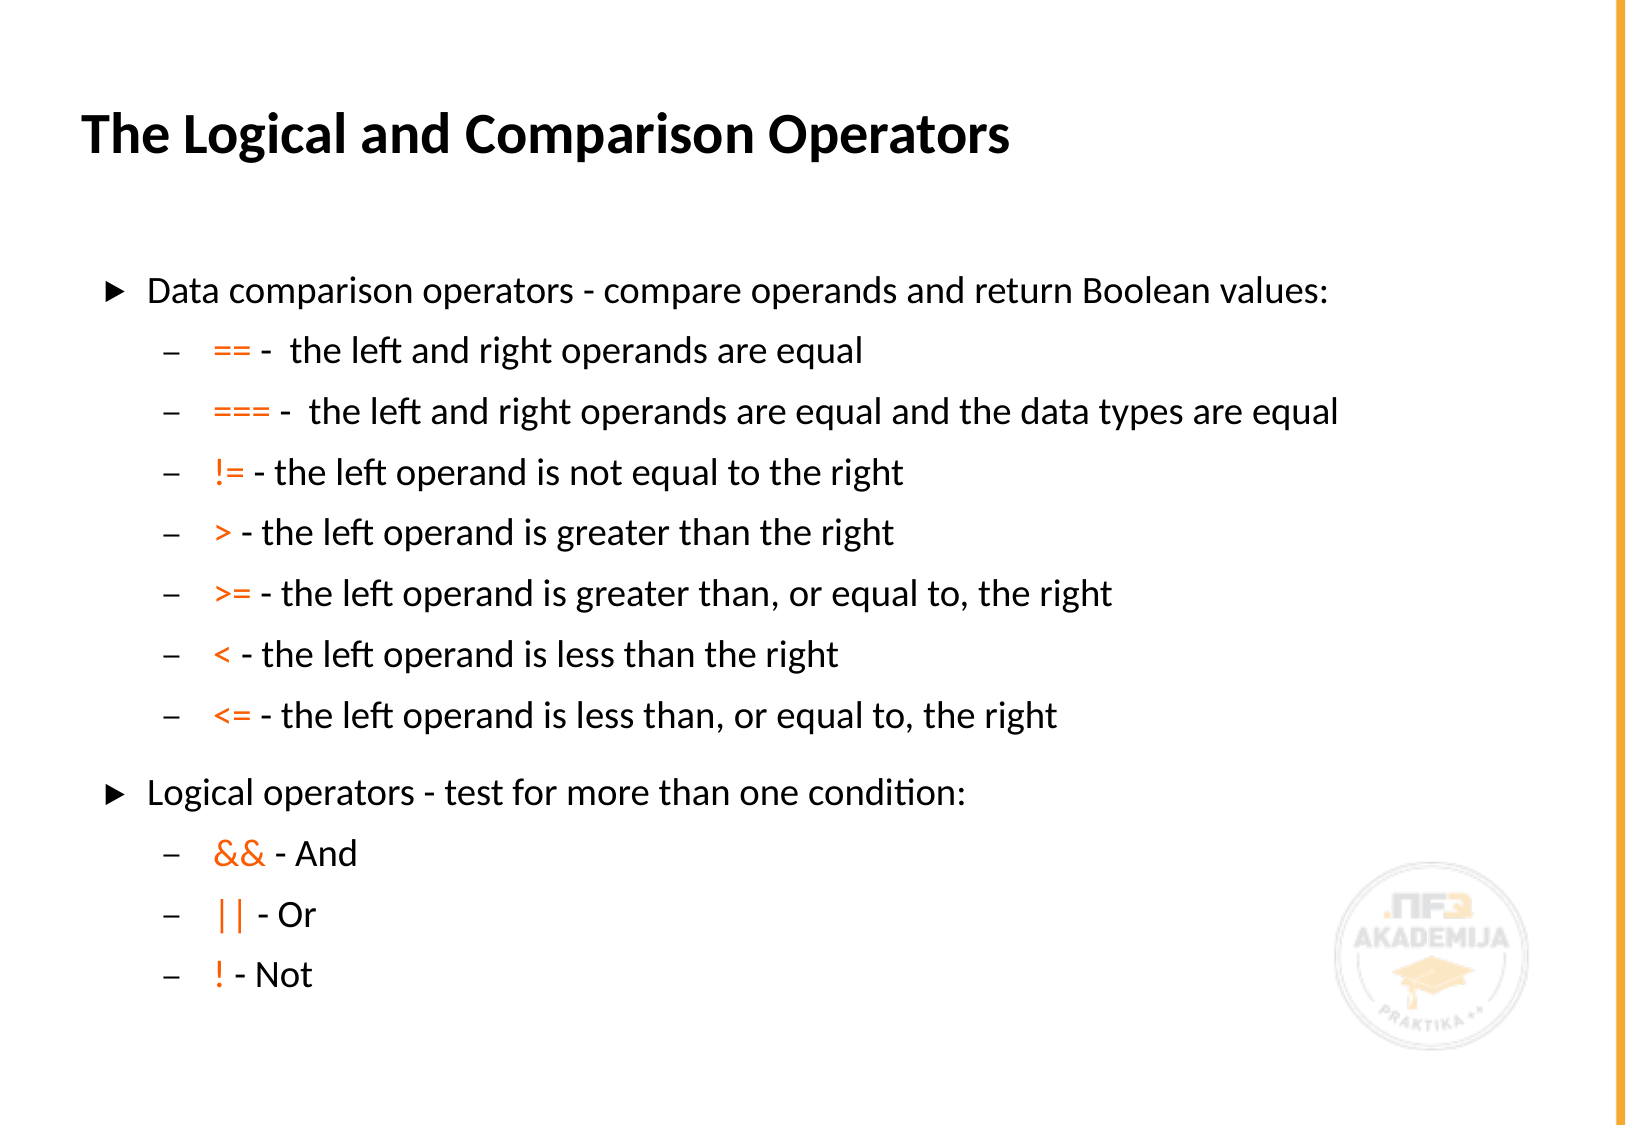

# The Logical and Comparison Operators
Data comparison operators - compare operands and return Boolean values:
== - the left and right operands are equal
=== - the left and right operands are equal and the data types are equal
!= - the left operand is not equal to the right
> - the left operand is greater than the right
>= - the left operand is greater than, or equal to, the right
< - the left operand is less than the right
<= - the left operand is less than, or equal to, the right
Logical operators - test for more than one condition:
&& - And
|| - Or
! - Not